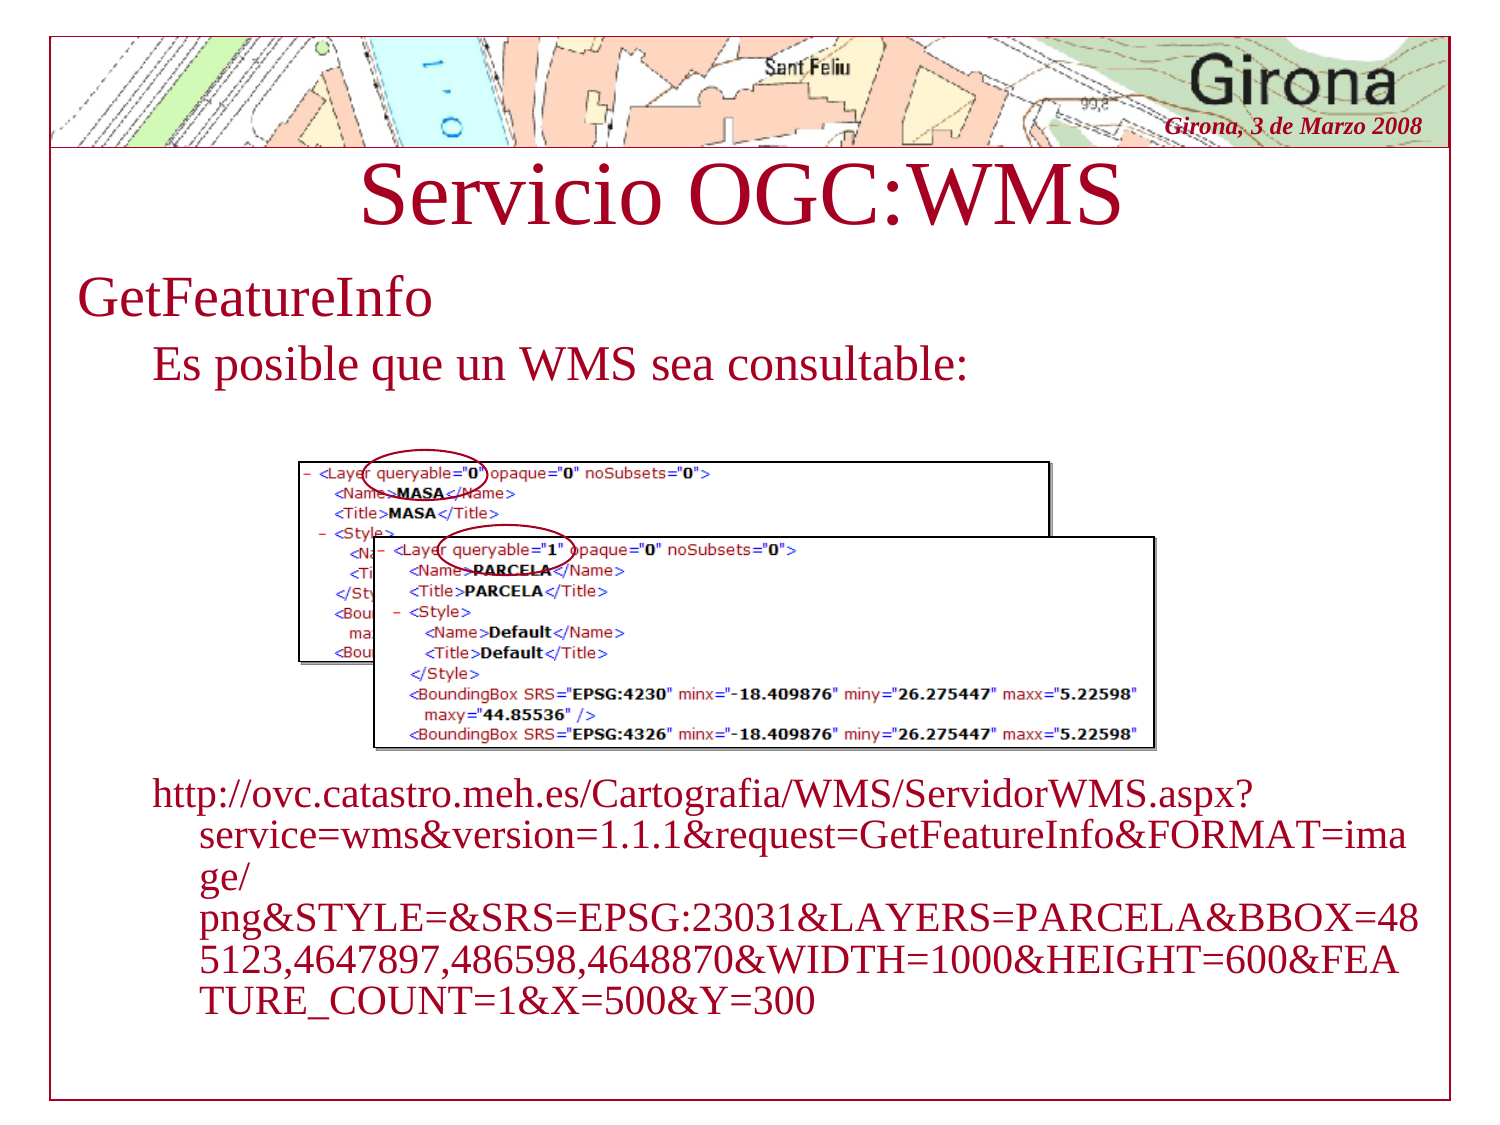

# Servicio OGC:WMS
GetFeatureInfo
Es posible que un WMS sea consultable:
http://ovc.catastro.meh.es/Cartografia/WMS/ServidorWMS.aspx?service=wms&version=1.1.1&request=GetFeatureInfo&FORMAT=image/png&STYLE=&SRS=EPSG:23031&LAYERS=PARCELA&BBOX=485123,4647897,486598,4648870&WIDTH=1000&HEIGHT=600&FEATURE_COUNT=1&X=500&Y=300